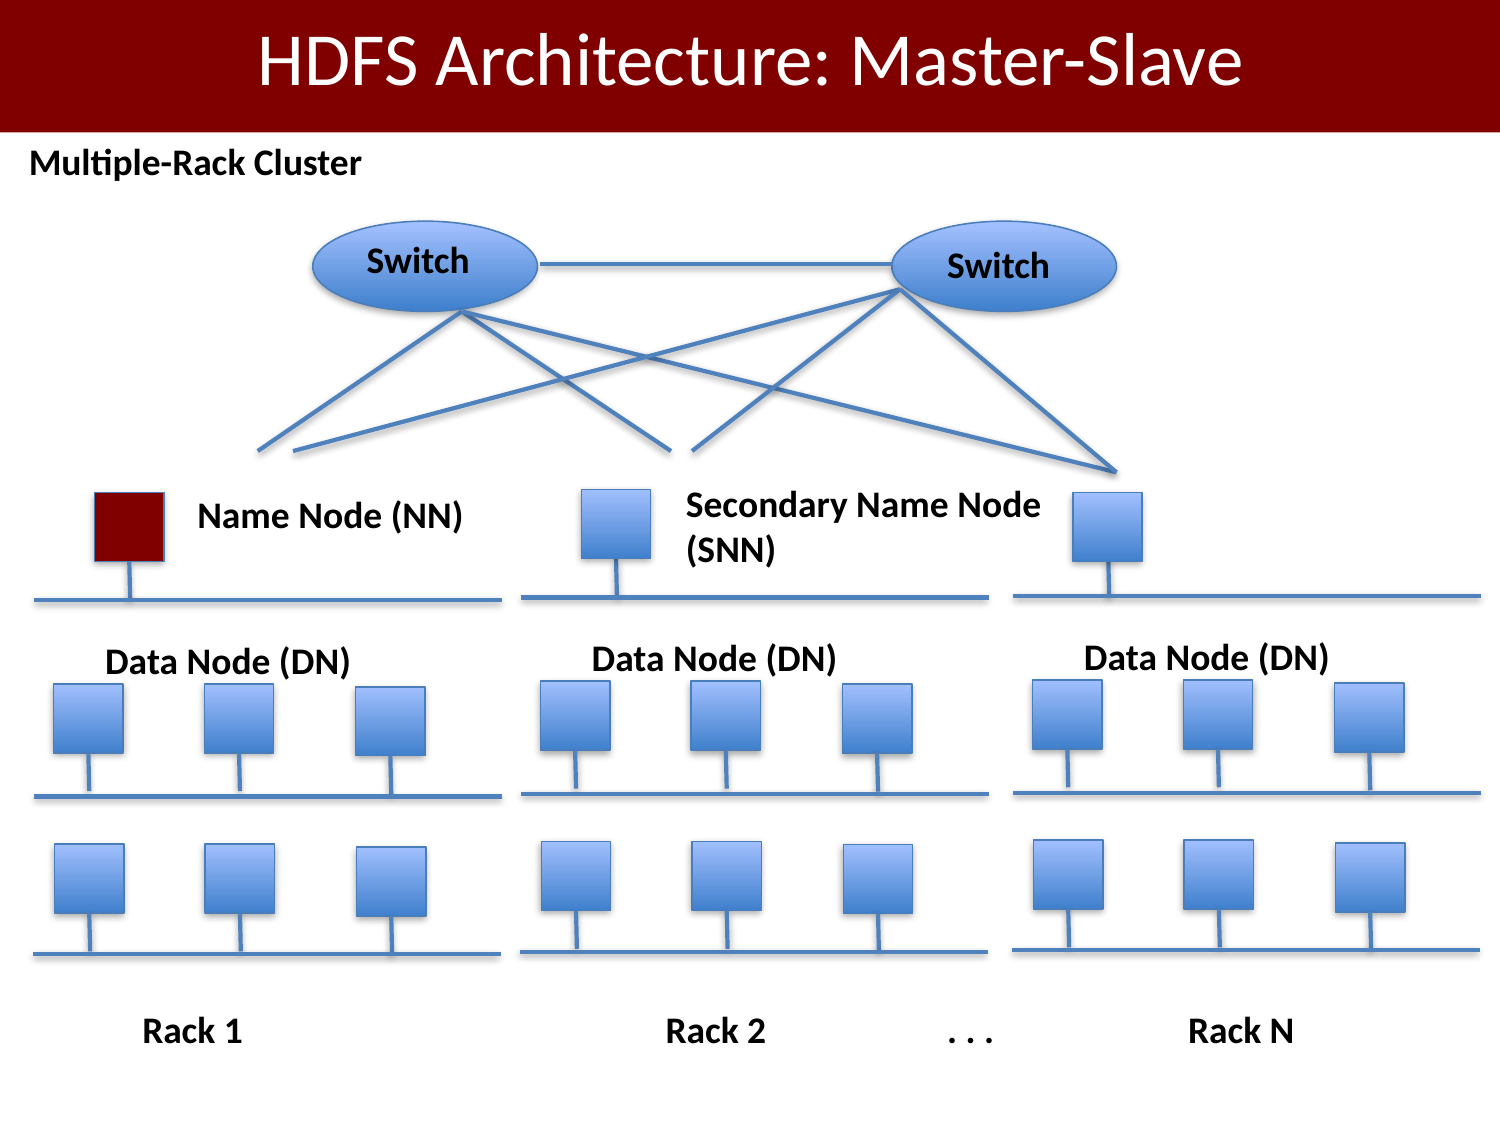

# HDFS Architecture: Master-Slave
Multiple-Rack Cluster
Switch
Switch
Secondary Name Node (SNN)
Data Node (DN)
Data Node (DN)
Rack 2
. . .
Rack N
Name Node (NN)
Data Node (DN)
Rack 1